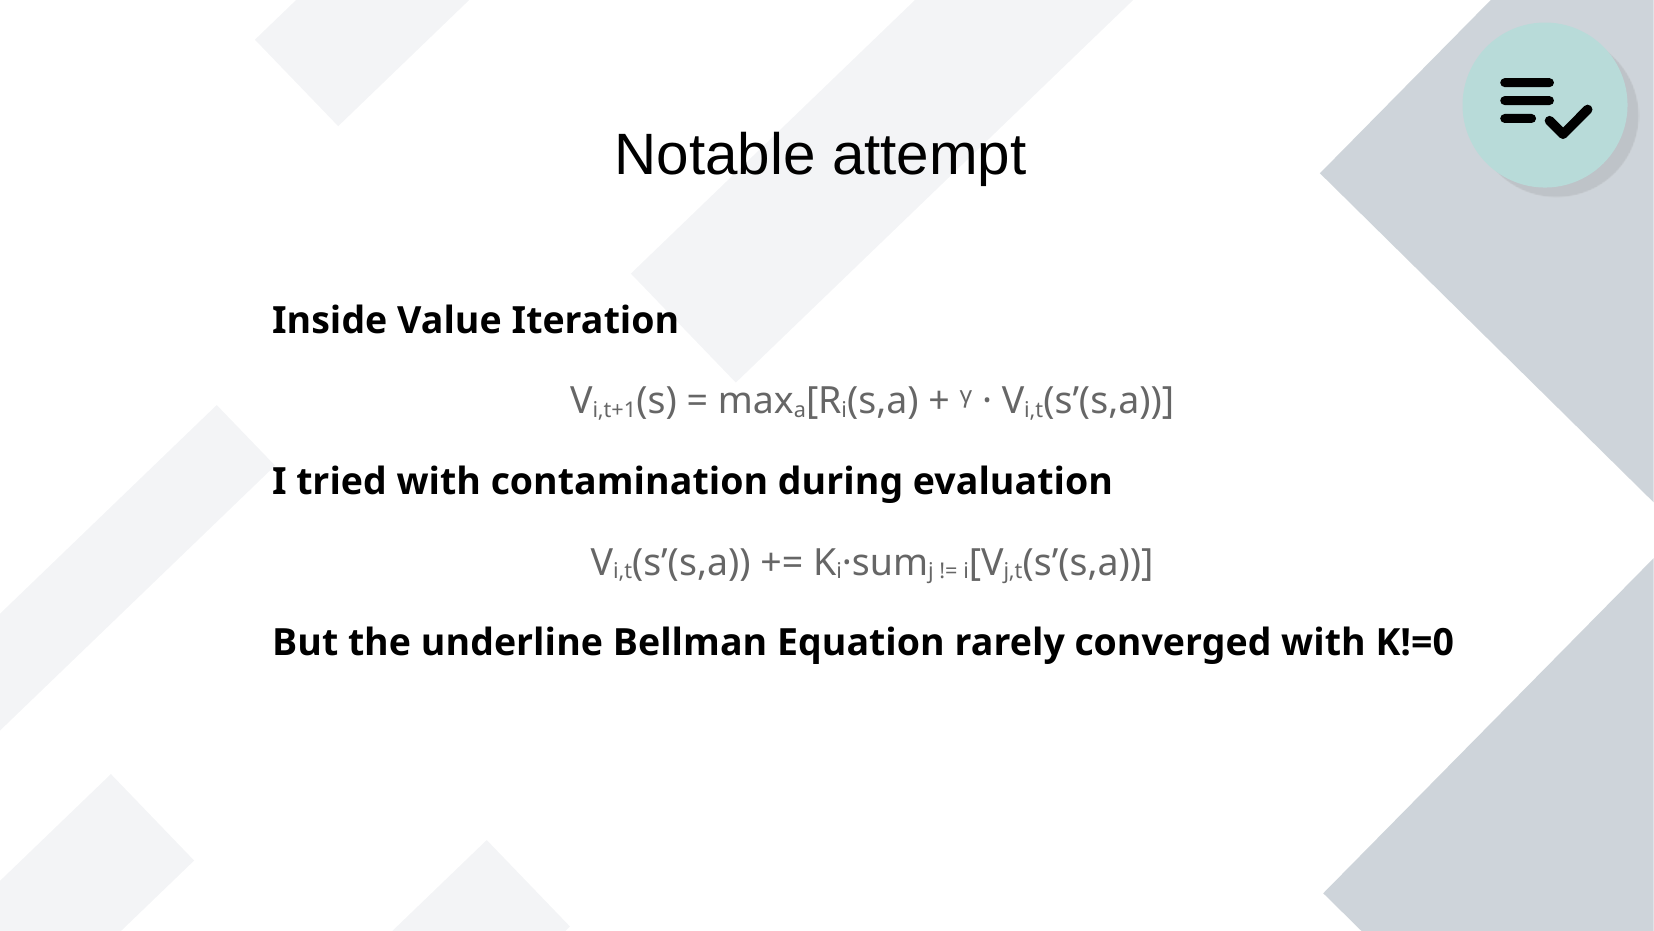

# Notable attempt
Inside Value Iteration
Vi,t+1(s) = maxa[Ri(s,a) + ᵞ · Vi,t(s’(s,a))]
I tried with contamination during evaluation
Vi,t(s’(s,a)) += Ki·sumj != i[Vj,t(s’(s,a))]
But the underline Bellman Equation rarely converged with K!=0